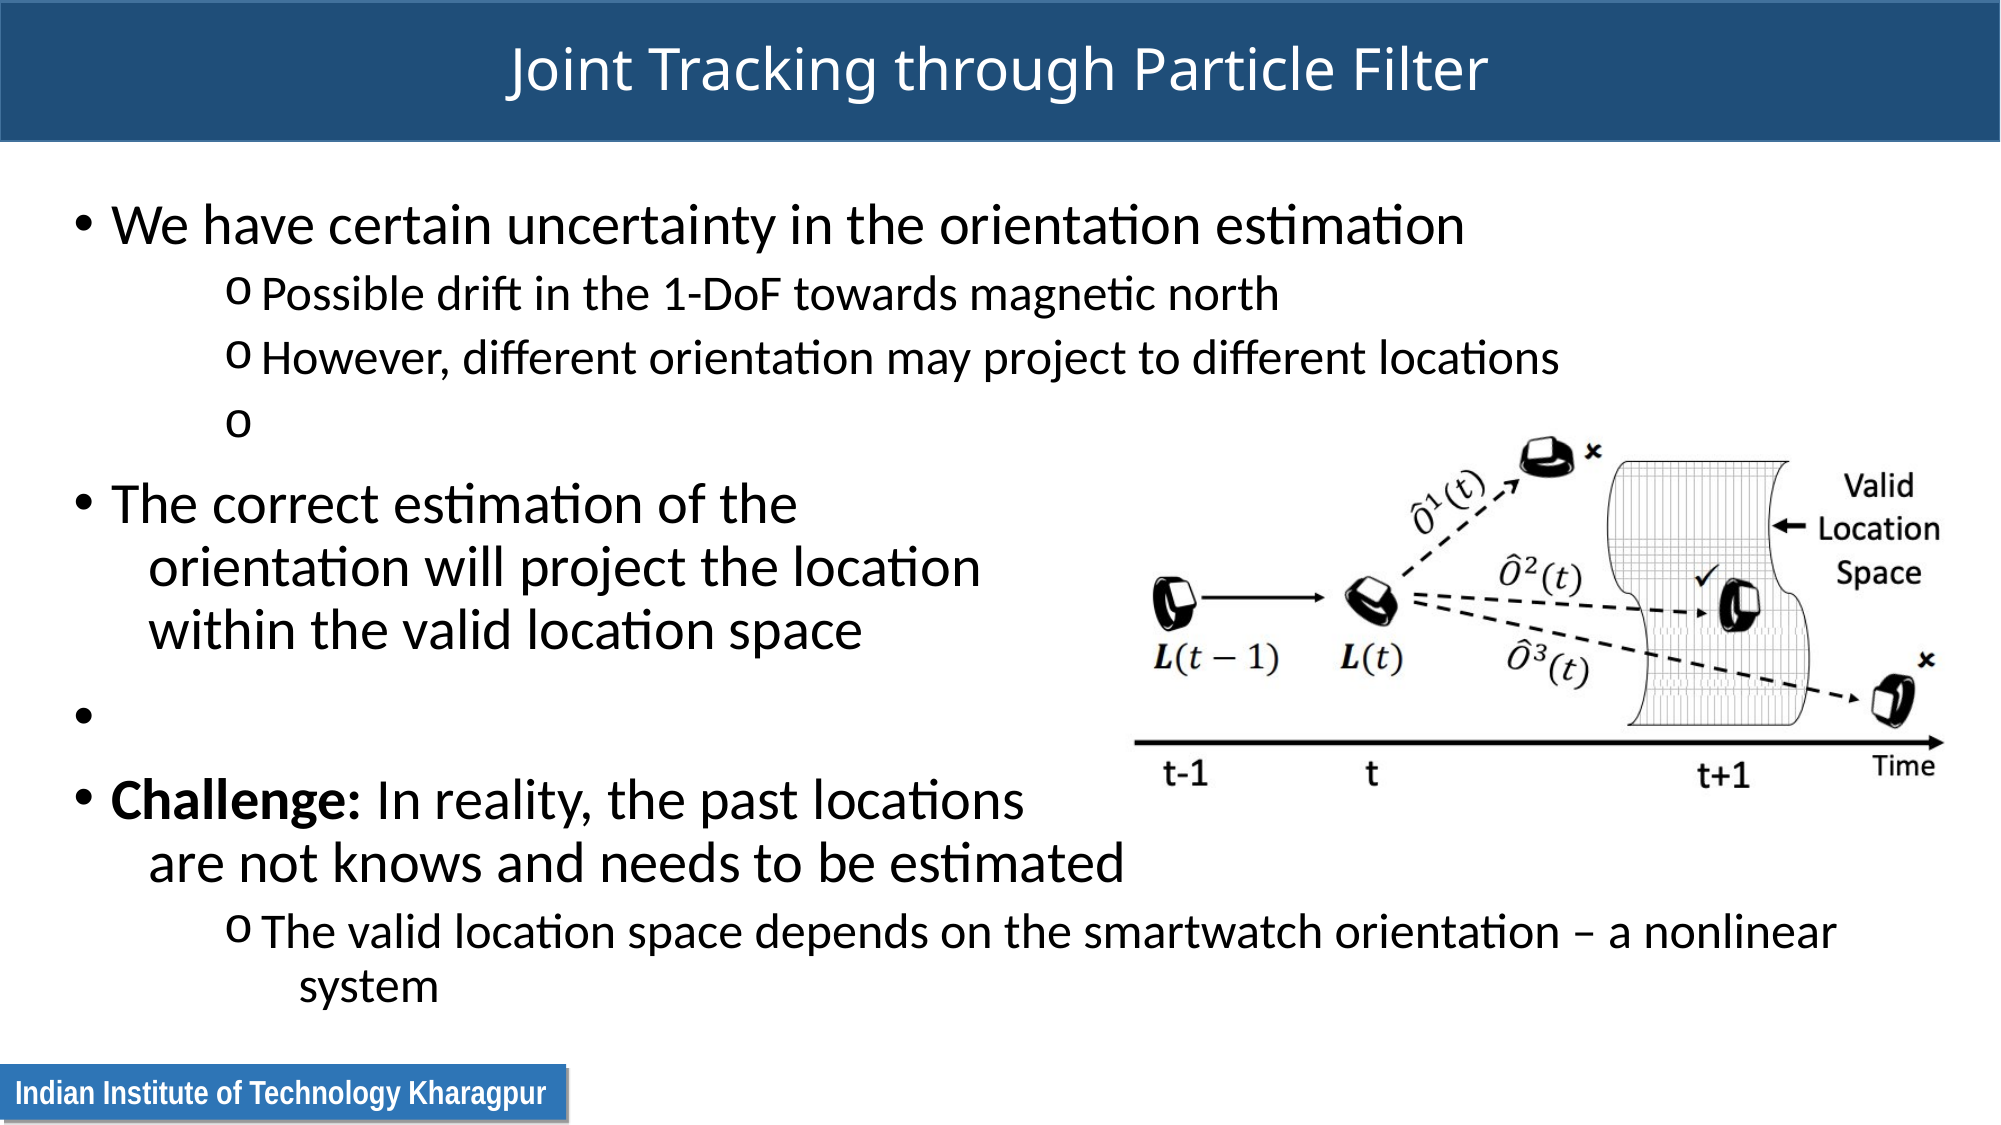

# Joint Tracking through Particle Filter
We have certain uncertainty in the orientation estimation
Possible drift in the 1-DoF towards magnetic north
However, different orientation may project to different locations
The correct estimation of the
orientation will project the location
within the valid location space
Challenge: In reality, the past locations
are not knows and needs to be estimated
The valid location space depends on the smartwatch orientation – a nonlinear system